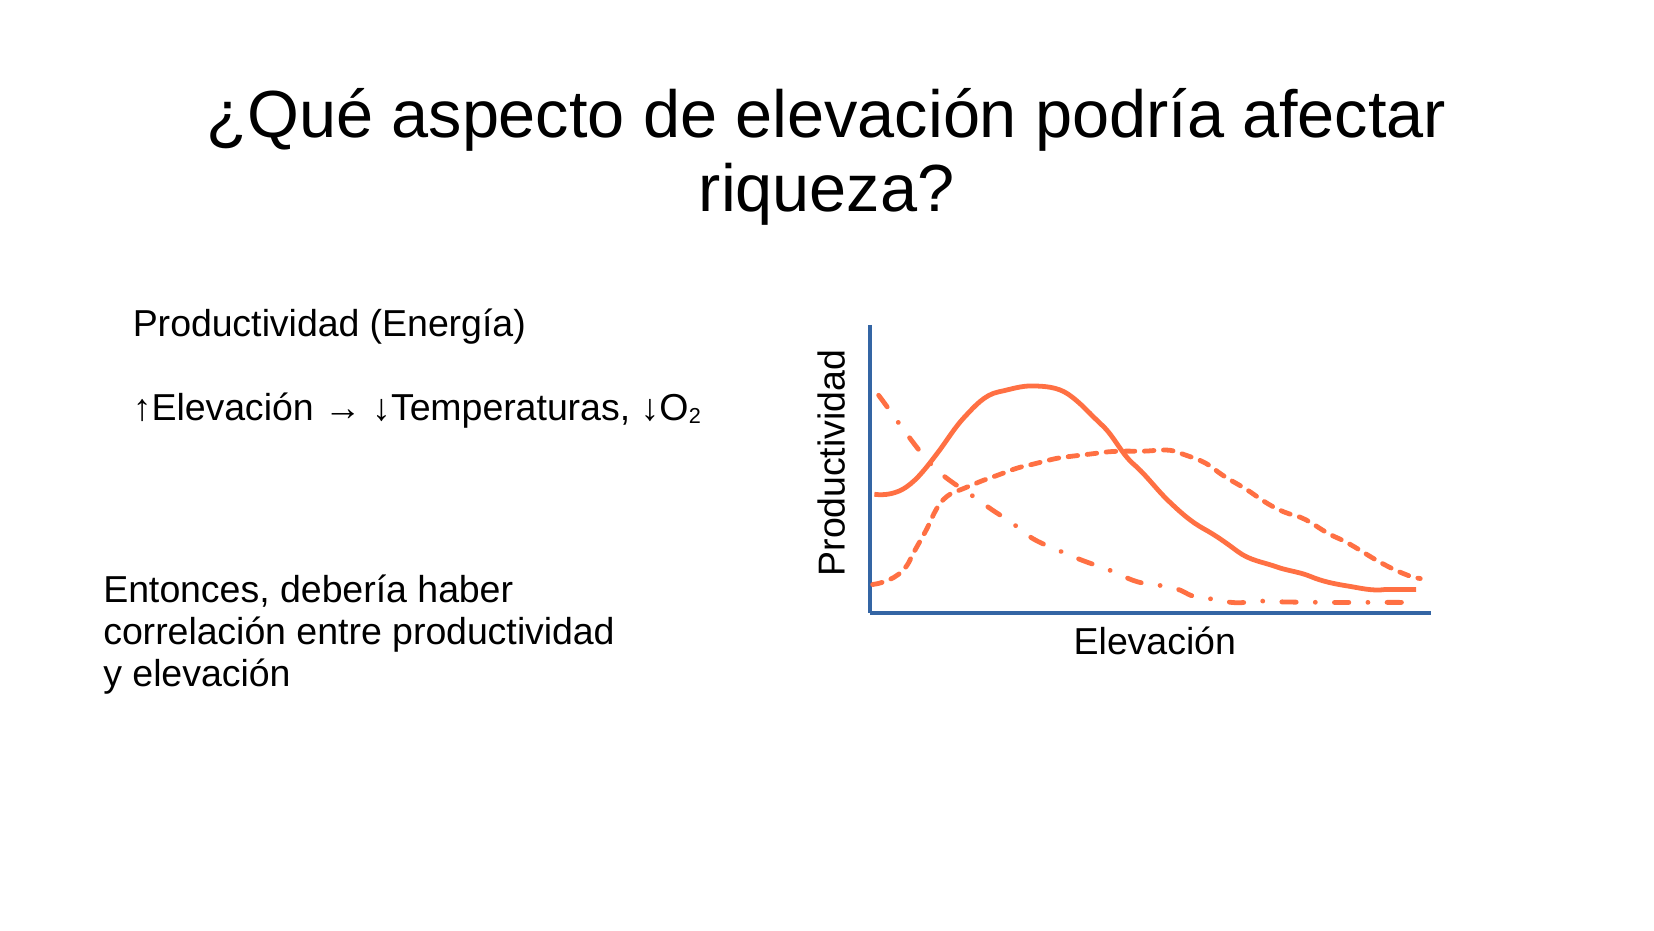

# ¿Qué aspecto de elevación podría afectar riqueza?
Productividad (Energía)
↑Elevación → ↓Temperaturas, ↓O2
Productividad
Entonces, debería haber correlación entre productividad y elevación
Elevación